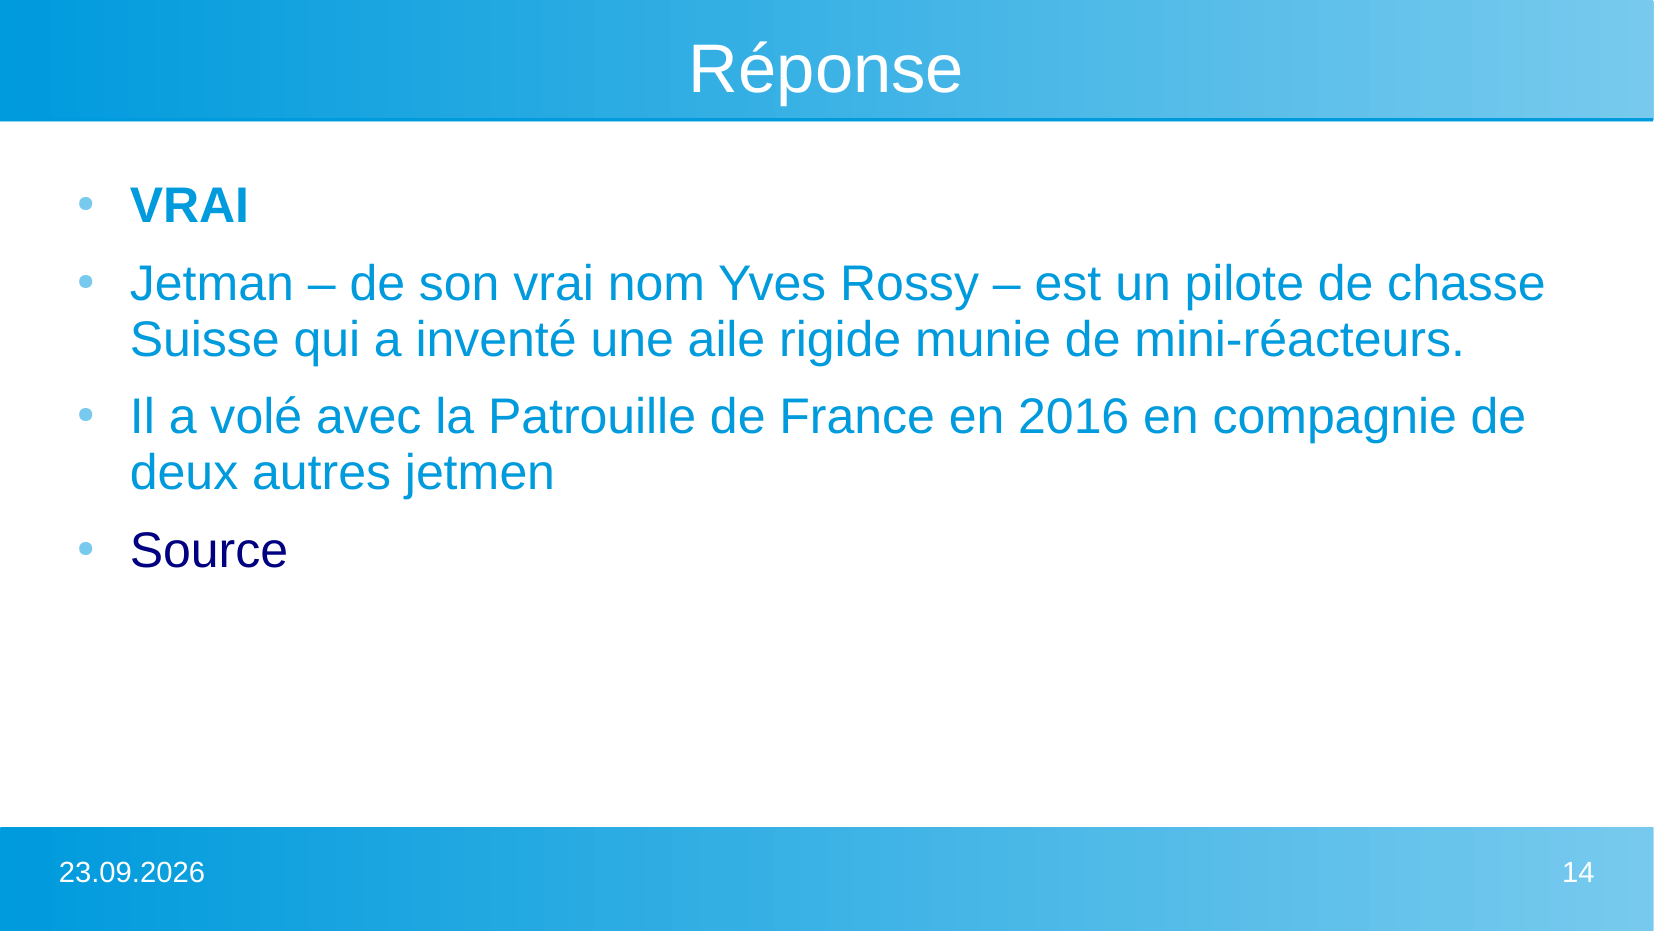

# Réponse
VRAI
Jetman – de son vrai nom Yves Rossy – est un pilote de chasse Suisse qui a inventé une aile rigide munie de mini-réacteurs.
Il a volé avec la Patrouille de France en 2016 en compagnie de deux autres jetmen
Source
14